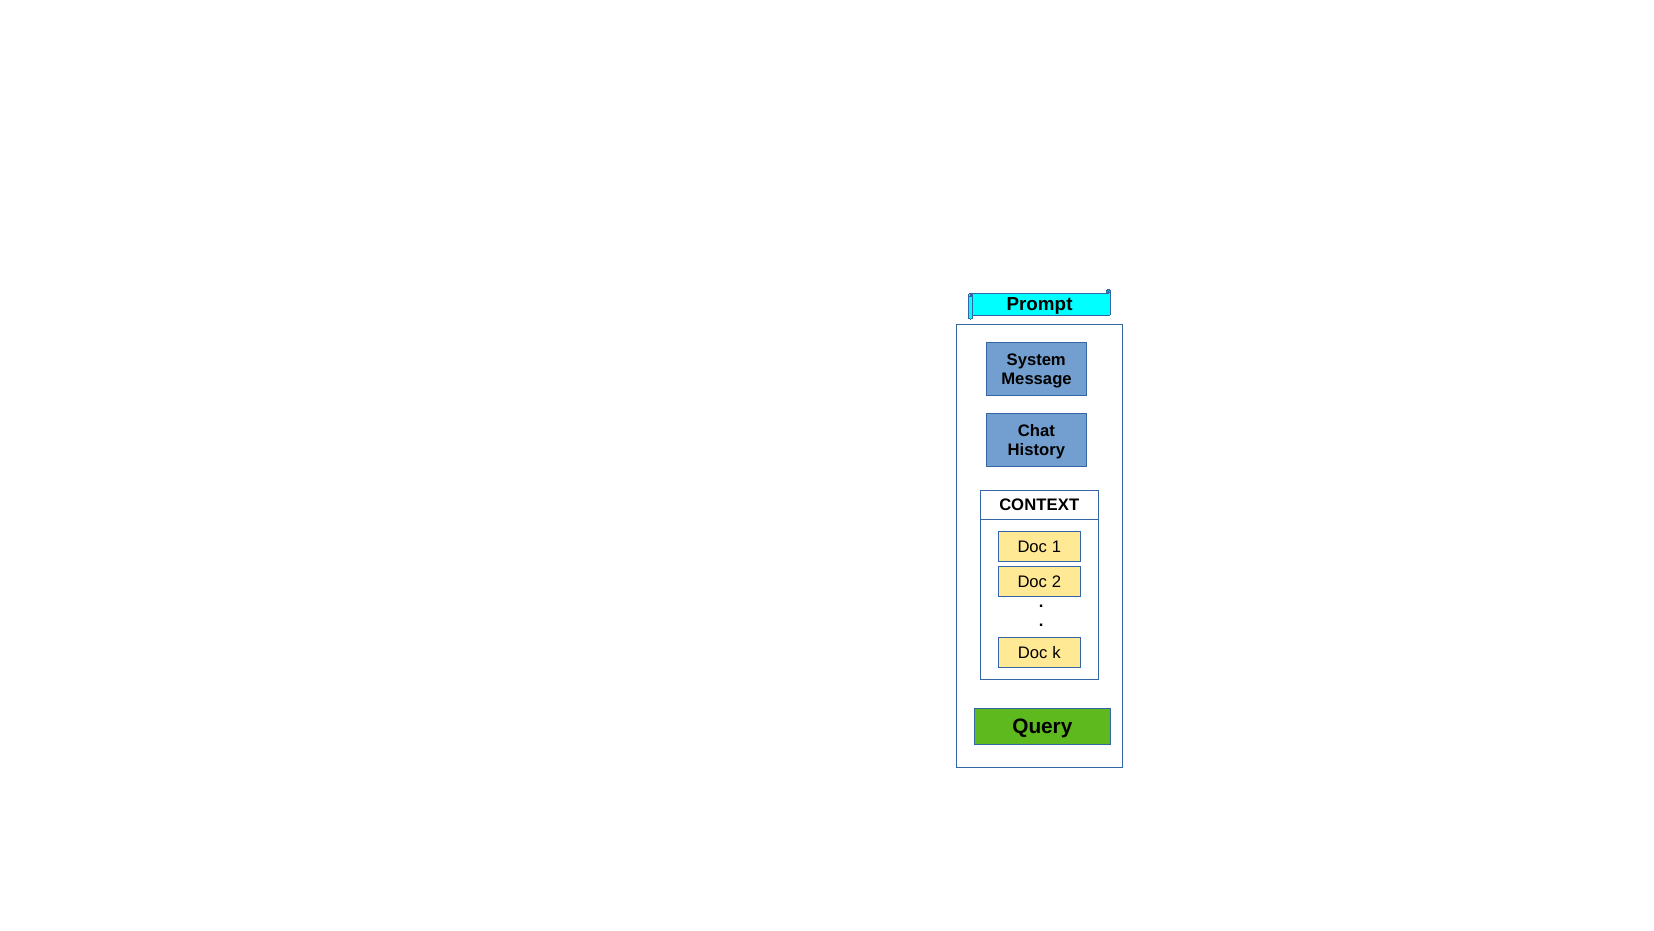

Prompt
System Message
Chat History
CONTEXT
Doc 1
Doc 2
.
.
Doc k
Query